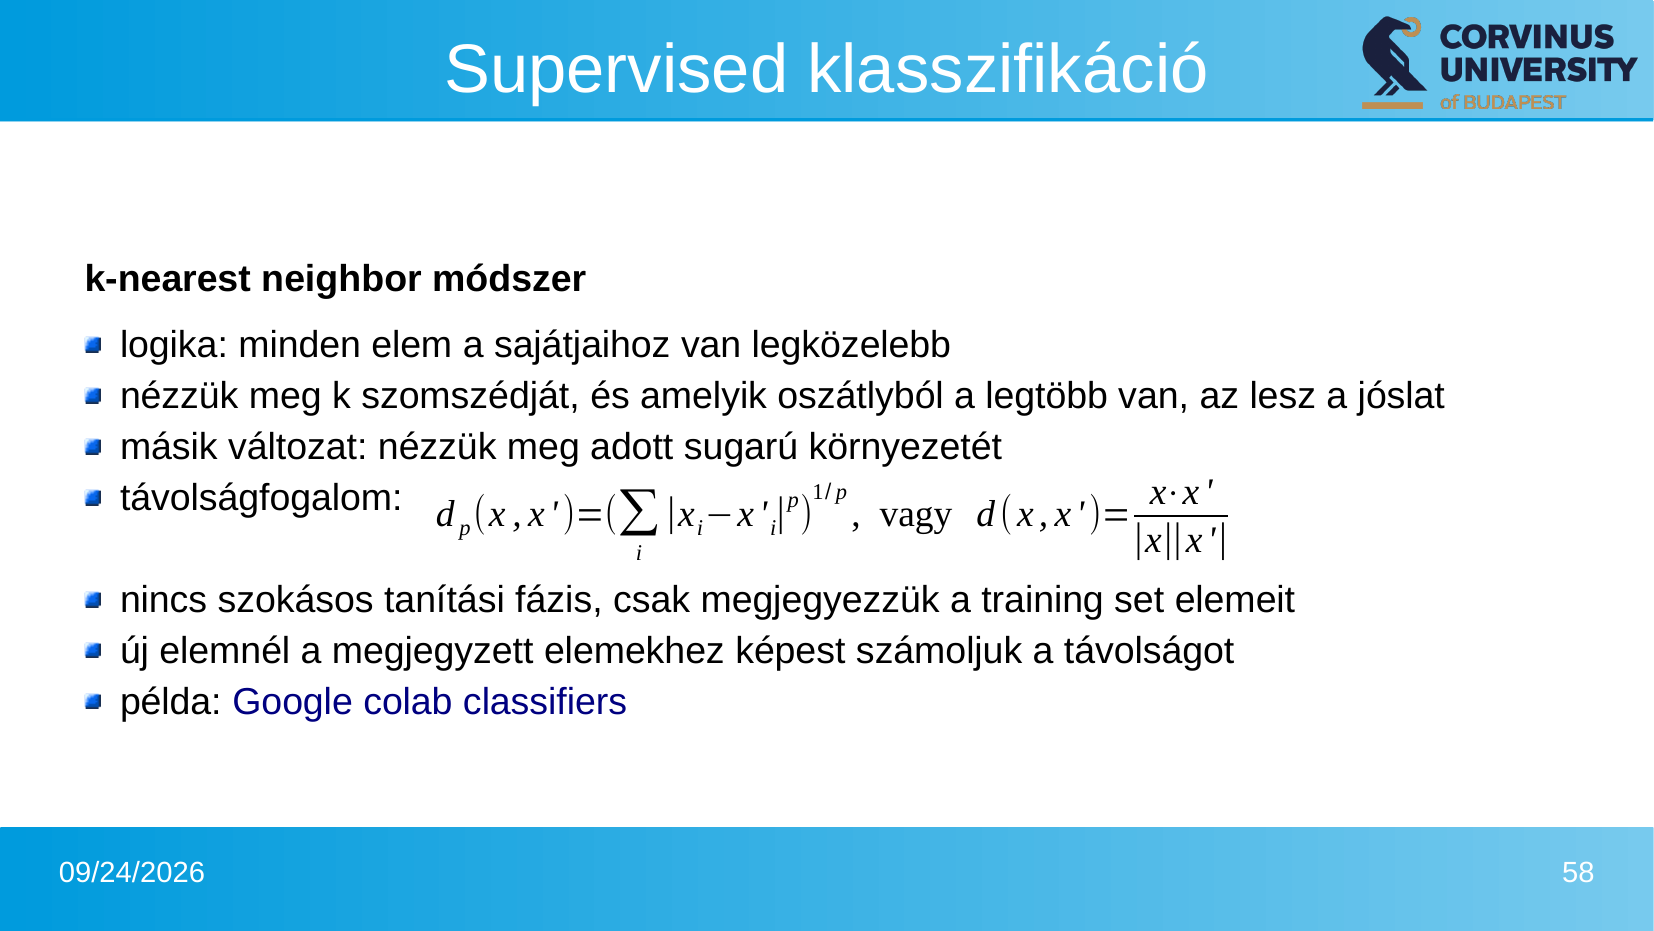

# Supervised klasszifikáció
k-nearest neighbor módszer
logika: minden elem a sajátjaihoz van legközelebb
nézzük meg k szomszédját, és amelyik oszátlyból a legtöbb van, az lesz a jóslat
másik változat: nézzük meg adott sugarú környezetét
távolságfogalom:
nincs szokásos tanítási fázis, csak megjegyezzük a training set elemeit
új elemnél a megjegyzett elemekhez képest számoljuk a távolságot
példa: Google colab classifiers
58